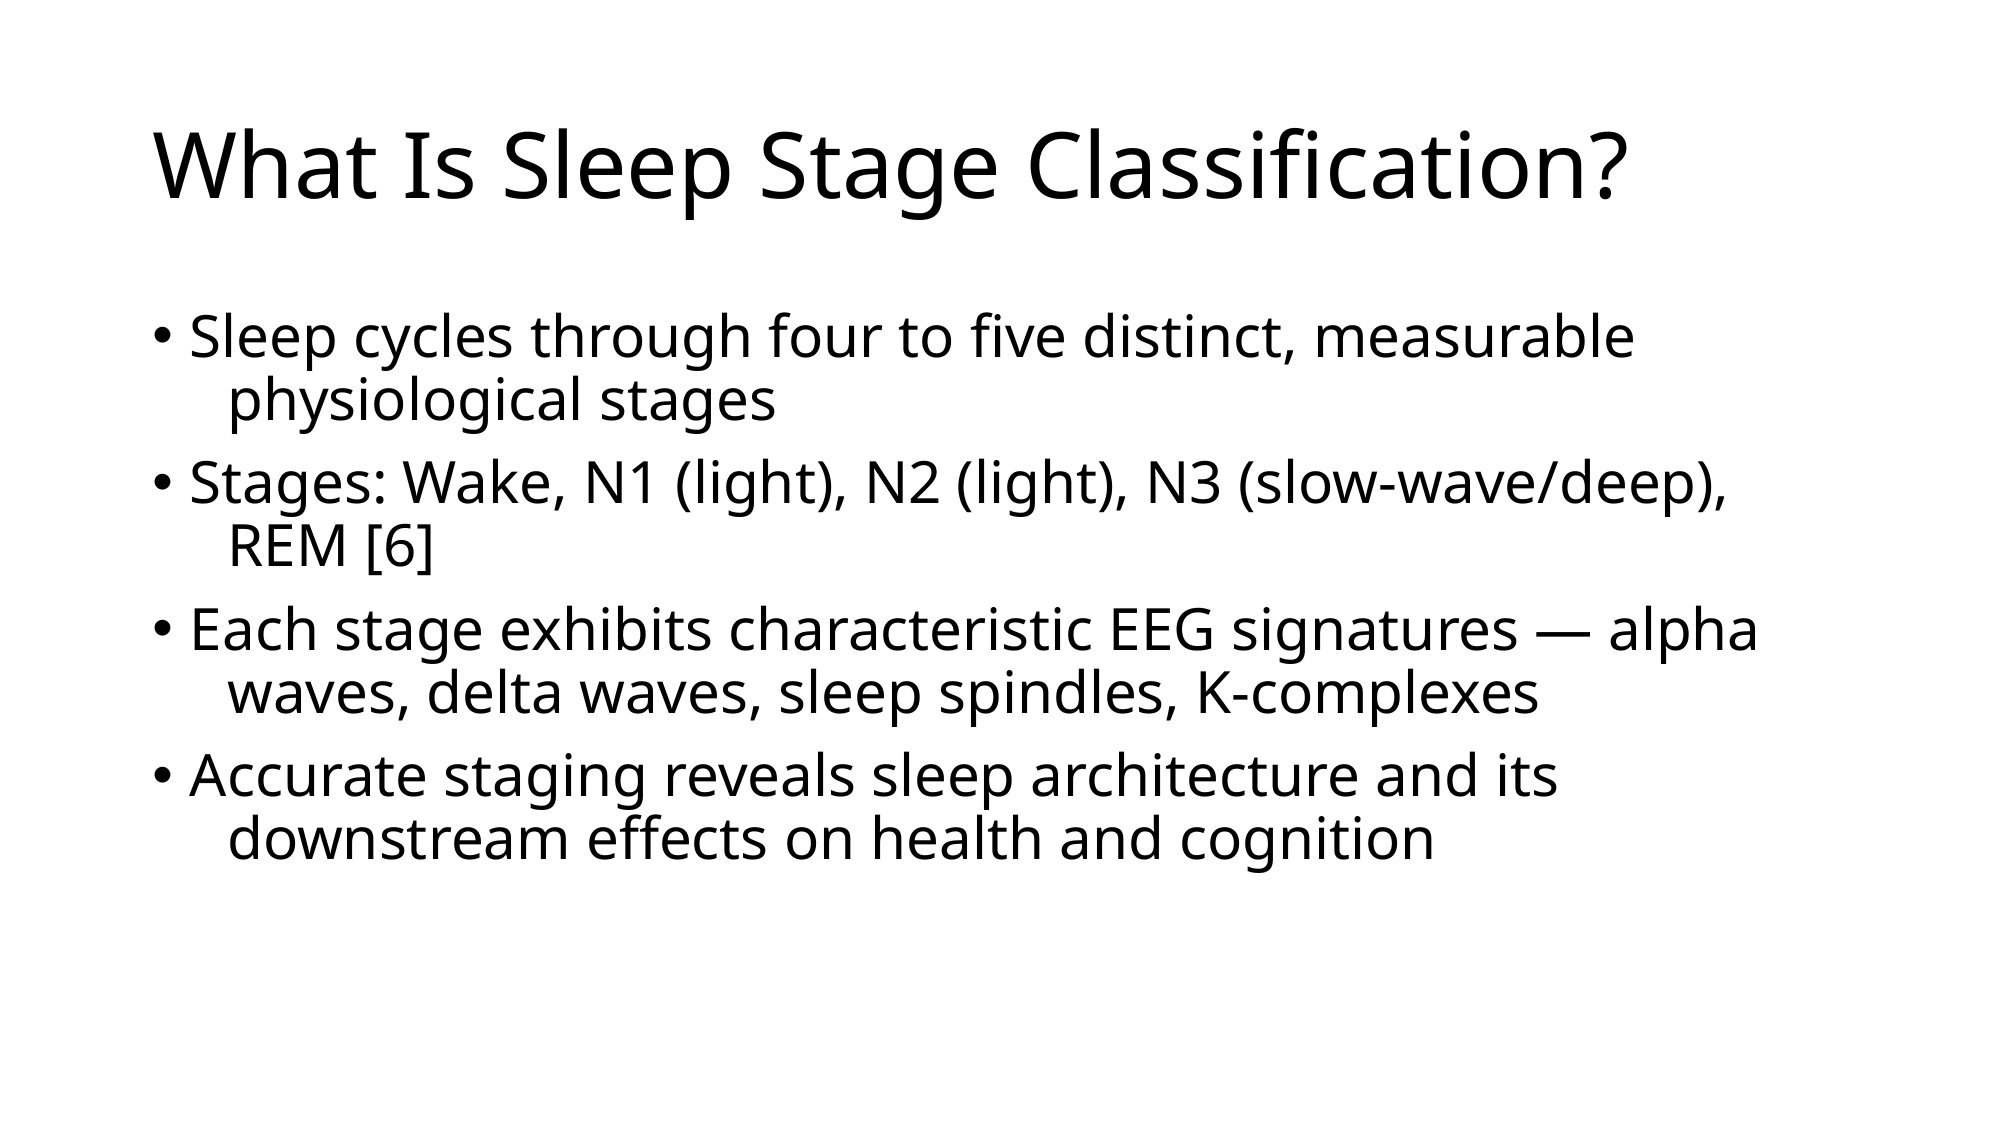

# What Is Sleep Stage Classification?
Sleep cycles through four to five distinct, measurable physiological stages
Stages: Wake, N1 (light), N2 (light), N3 (slow-wave/deep), REM [6]
Each stage exhibits characteristic EEG signatures — alpha waves, delta waves, sleep spindles, K-complexes
Accurate staging reveals sleep architecture and its downstream effects on health and cognition